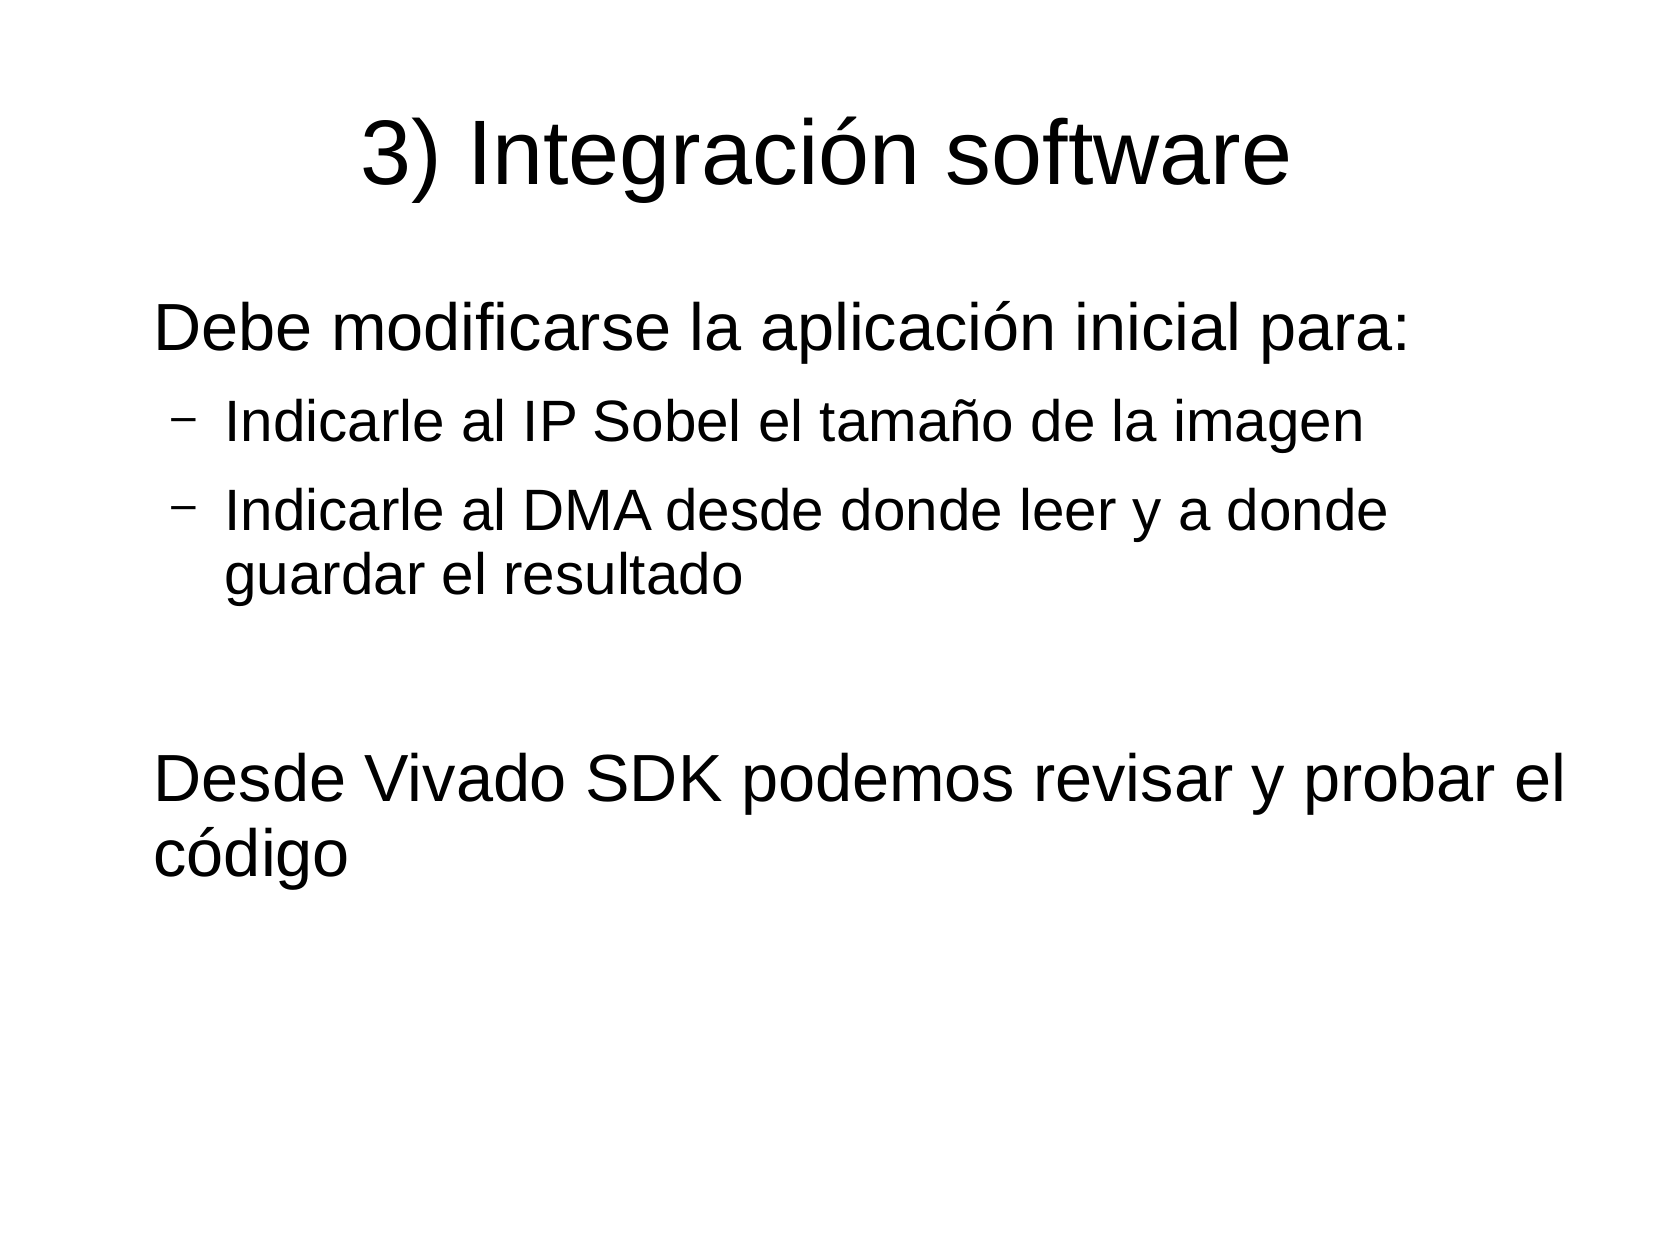

# 3) Integración software
Debe modificarse la aplicación inicial para:
Indicarle al IP Sobel el tamaño de la imagen
Indicarle al DMA desde donde leer y a donde guardar el resultado
Desde Vivado SDK podemos revisar y probar el código